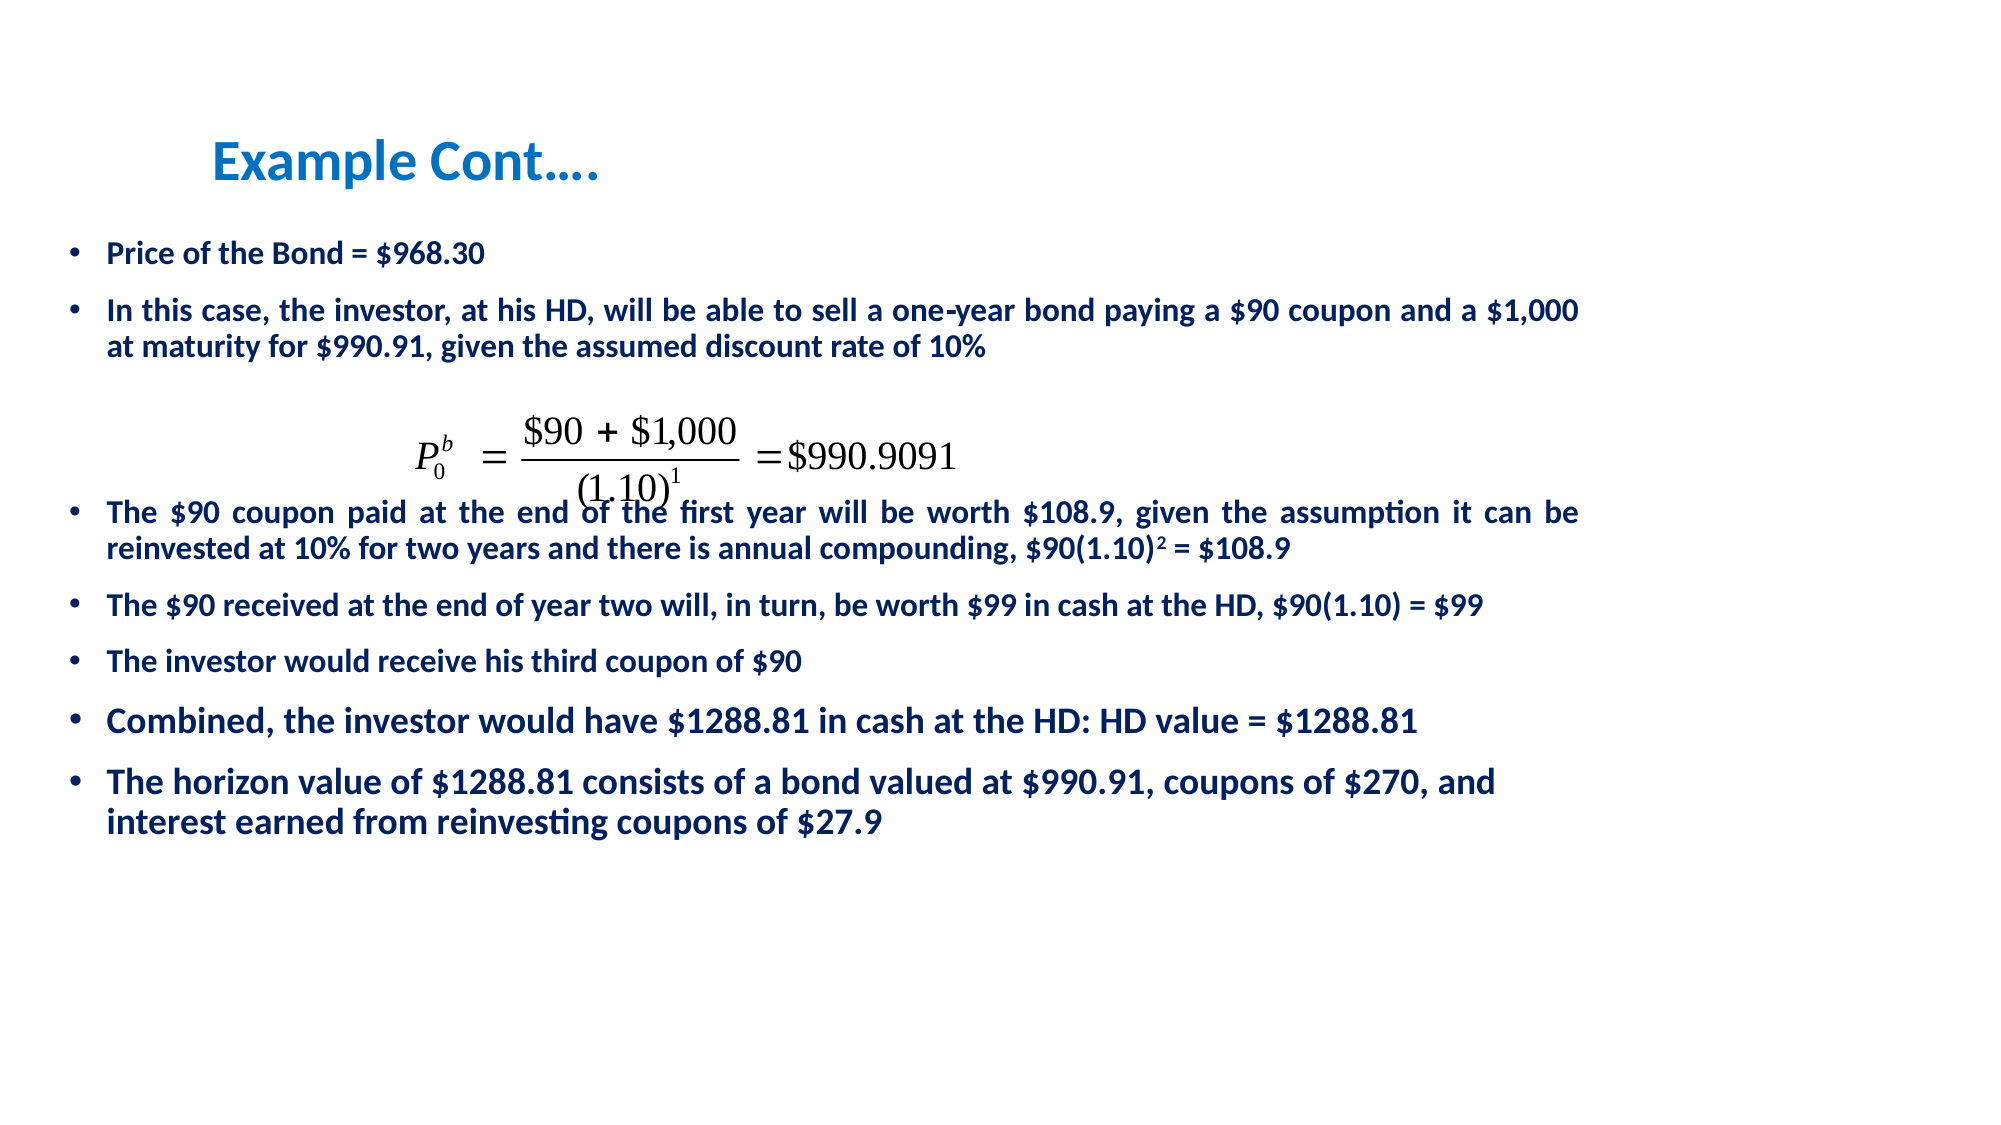

Example Cont….
# Price of the Bond = $968.30
In this case, the investor, at his HD, will be able to sell a one‑year bond paying a $90 coupon and a $1,000 at maturity for $990.91, given the assumed discount rate of 10%
The $90 coupon paid at the end of the first year will be worth $108.9, given the assumption it can be reinvested at 10% for two years and there is annual compounding, $90(1.10)2 = $108.9
The $90 received at the end of year two will, in turn, be worth $99 in cash at the HD, $90(1.10) = $99
The investor would receive his third coupon of $90
Combined, the investor would have $1288.81 in cash at the HD: HD value = $1288.81
The horizon value of $1288.81 consists of a bond valued at $990.91, coupons of $270, and interest earned from reinvesting coupons of $27.9